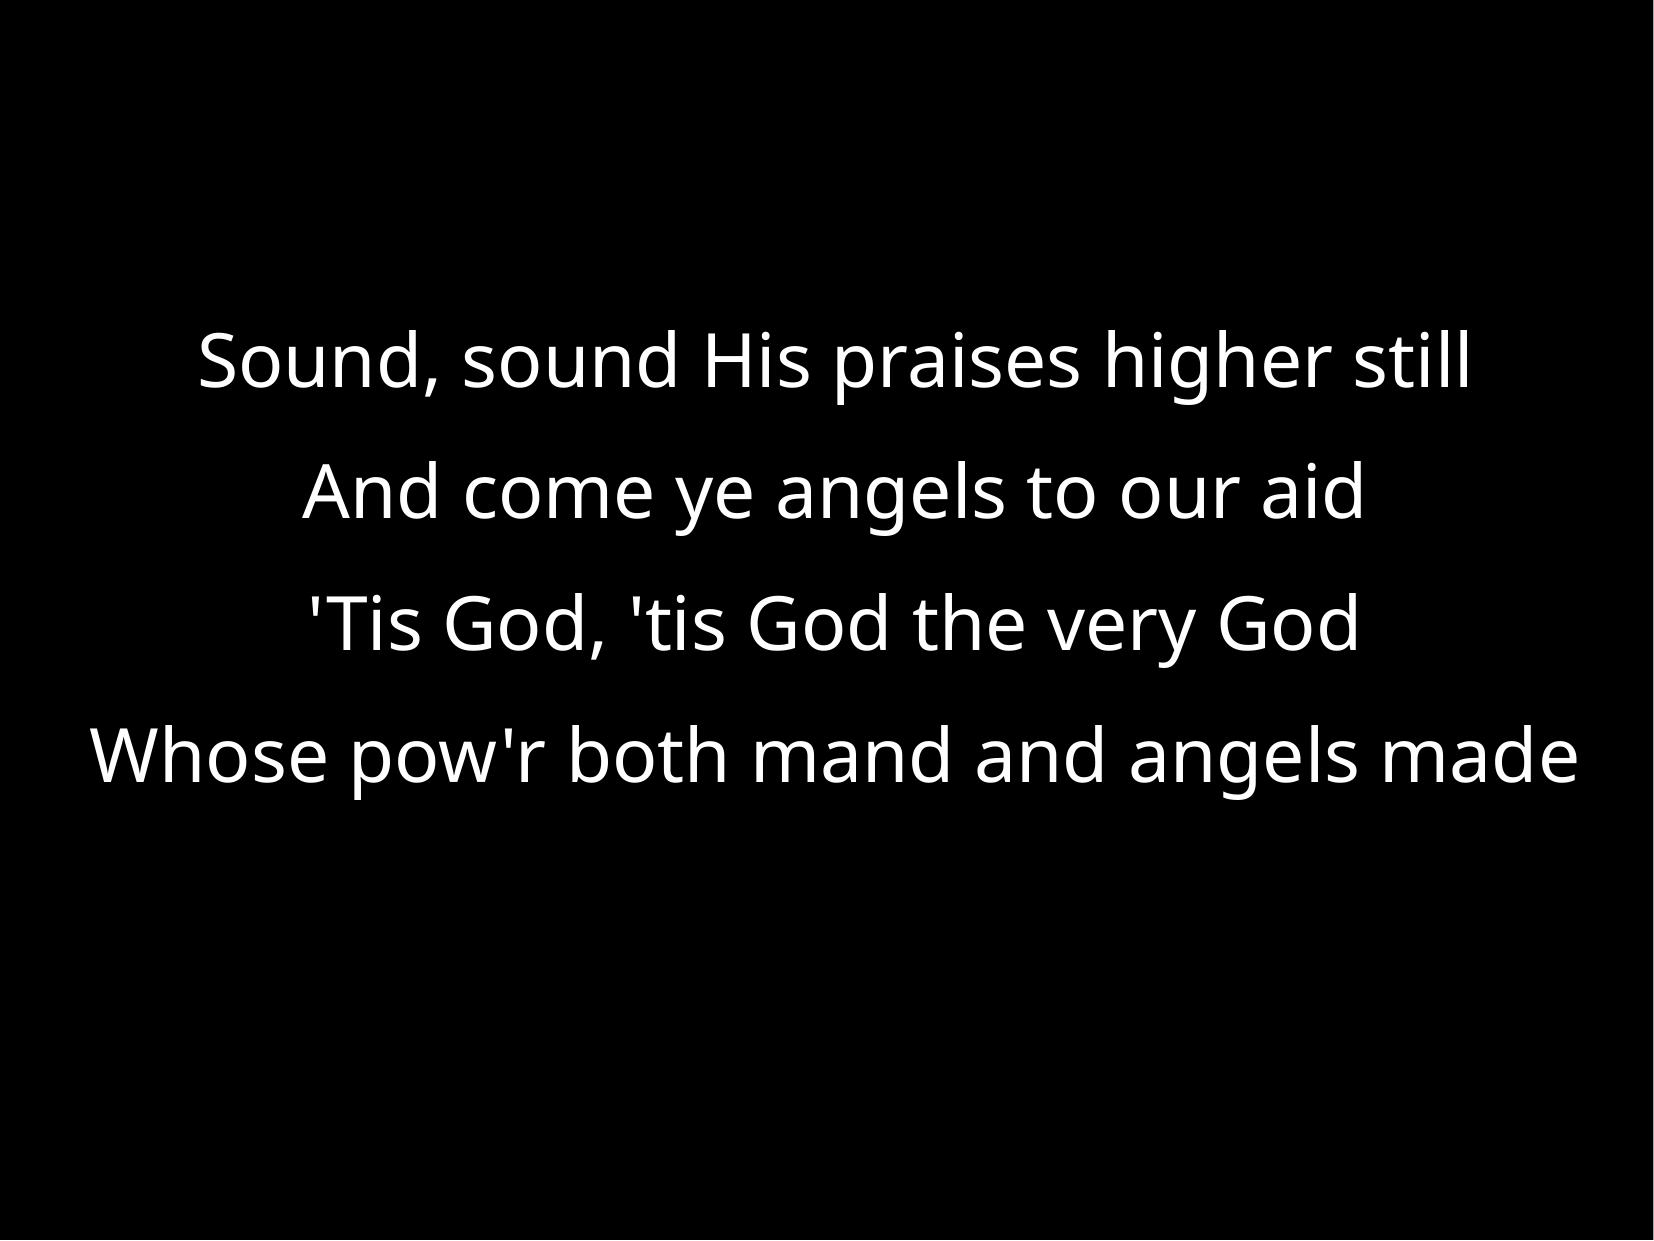

#
Sound, sound His praises higher still
And come ye angels to our aid
'Tis God, 'tis God the very God
Whose pow'r both mand and angels made